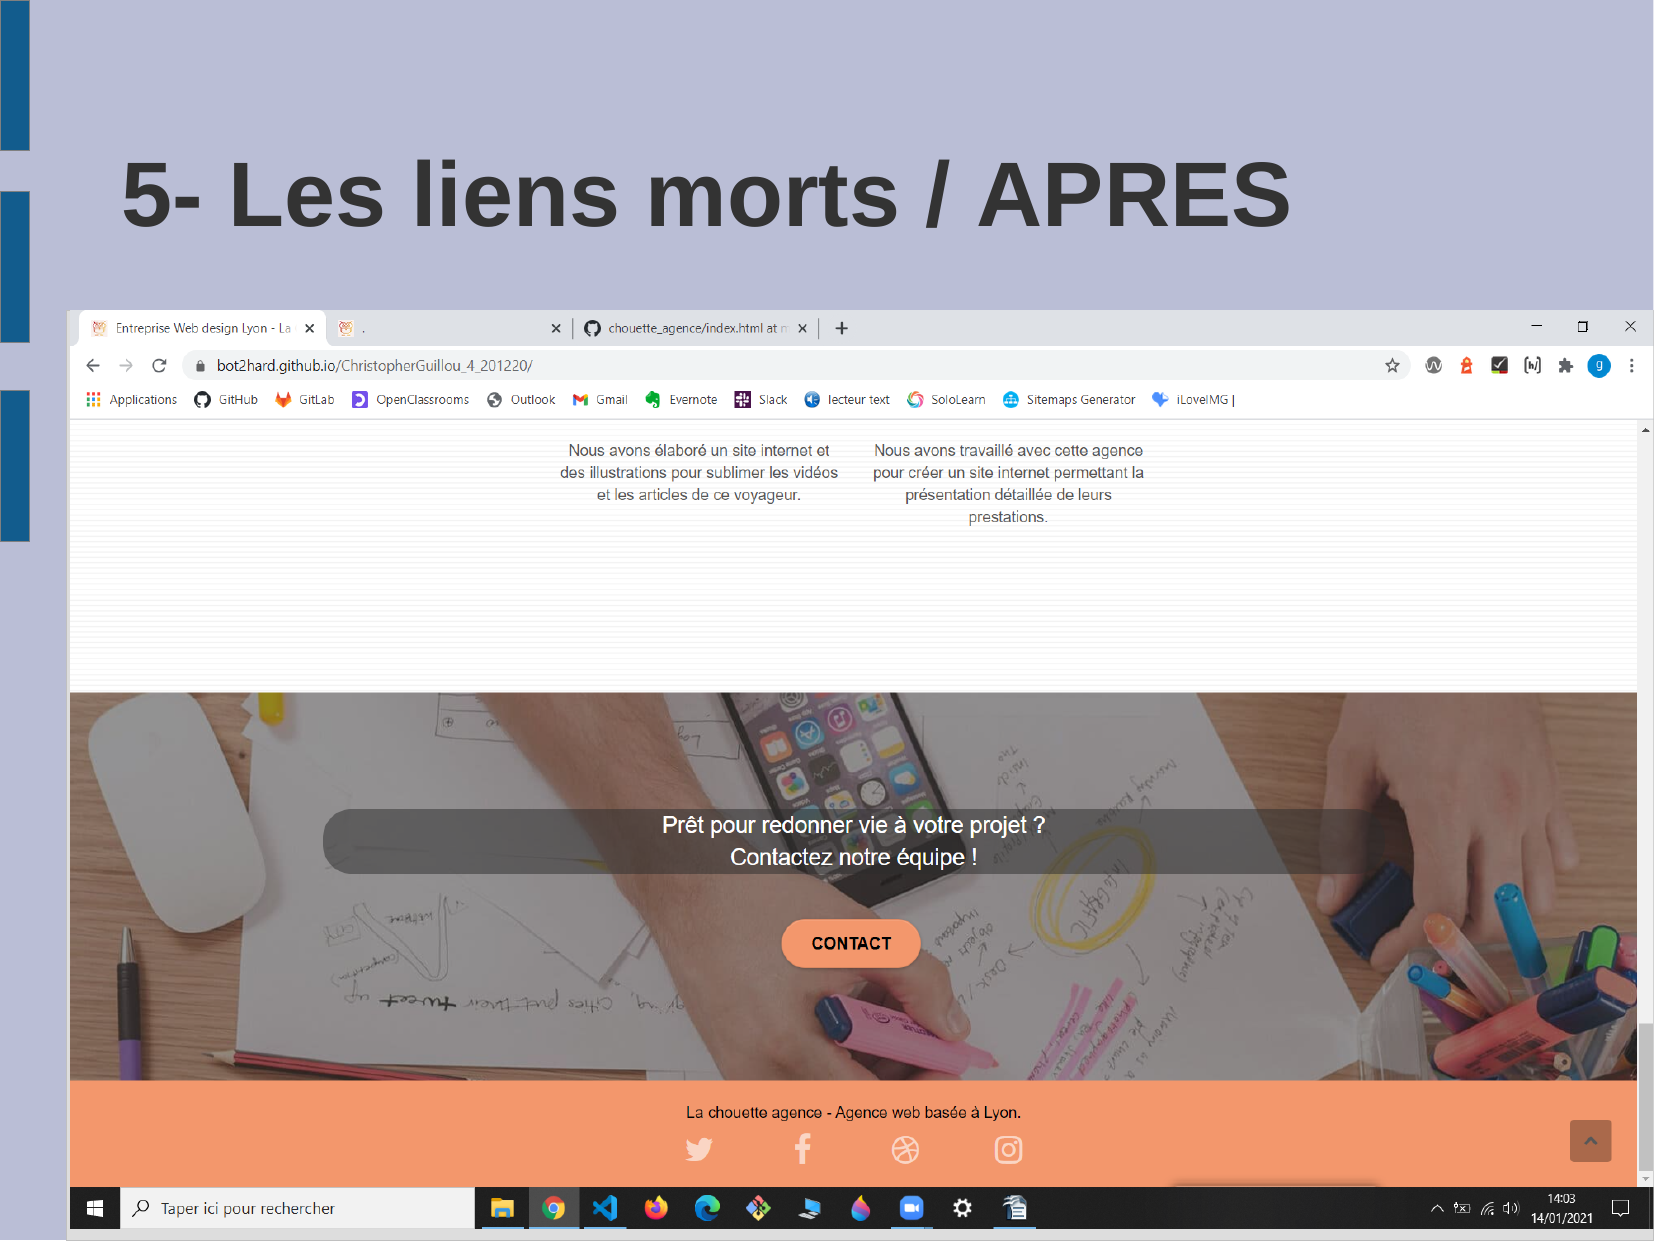

# 5- Les liens morts / APRES